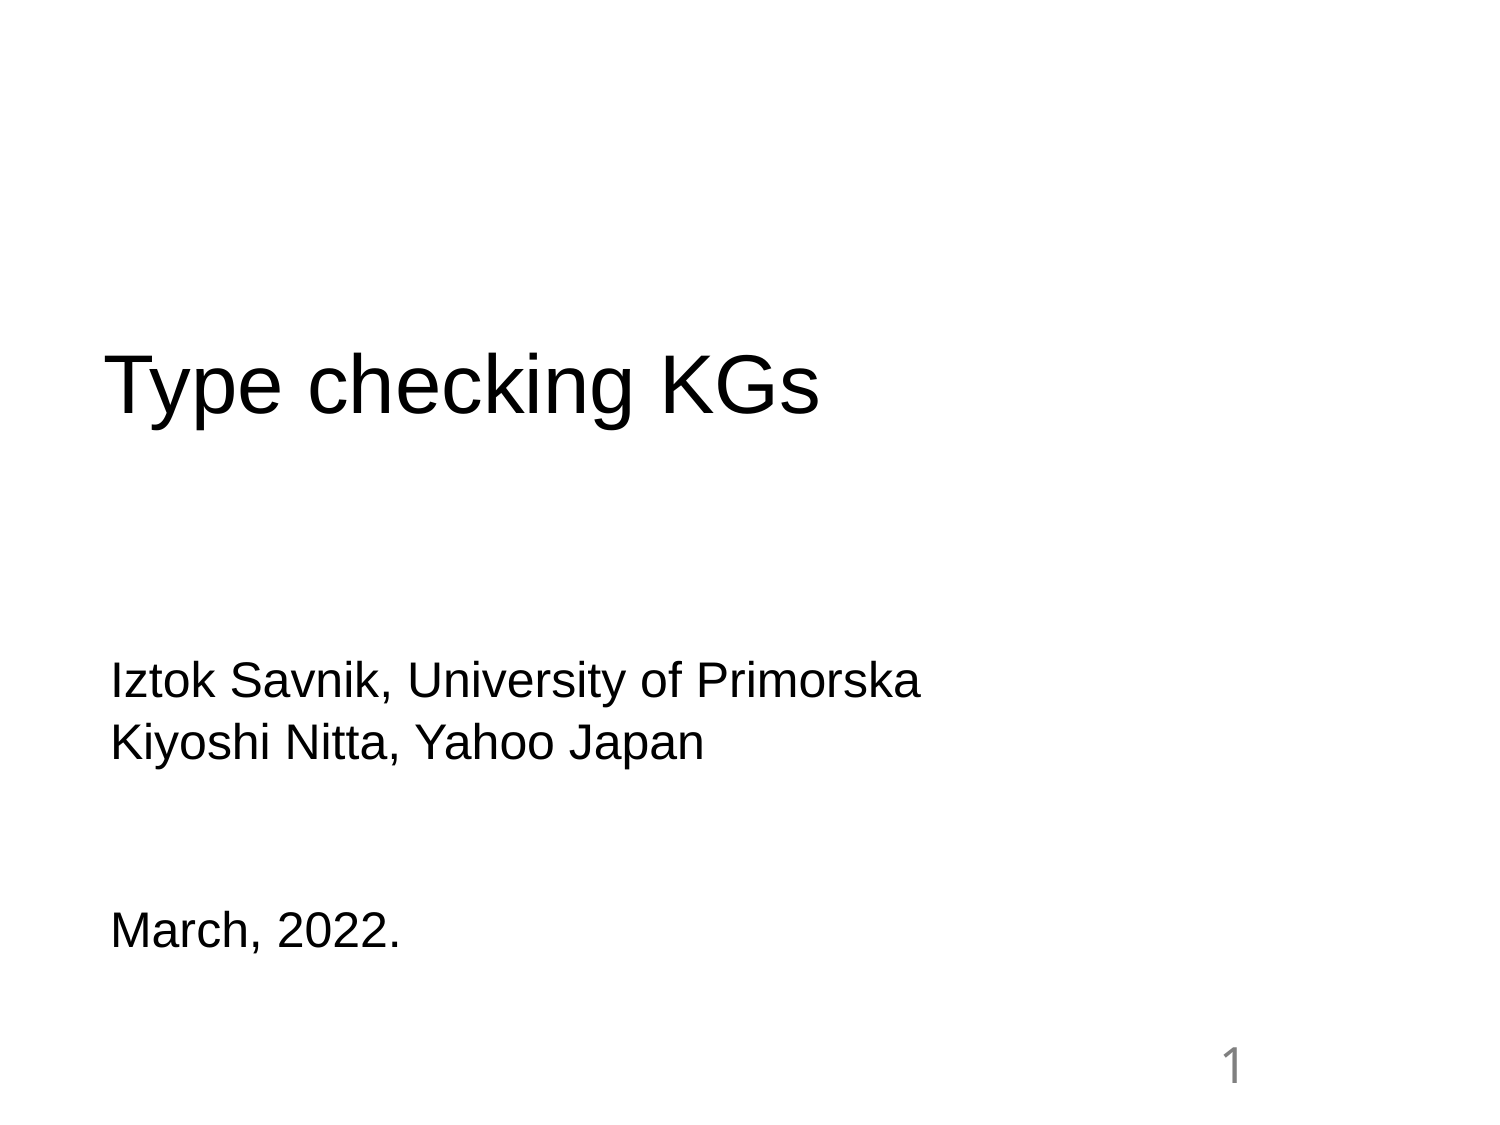

# Type checking KGs
Iztok Savnik, University of Primorska
Kiyoshi Nitta, Yahoo Japan
March, 2022.